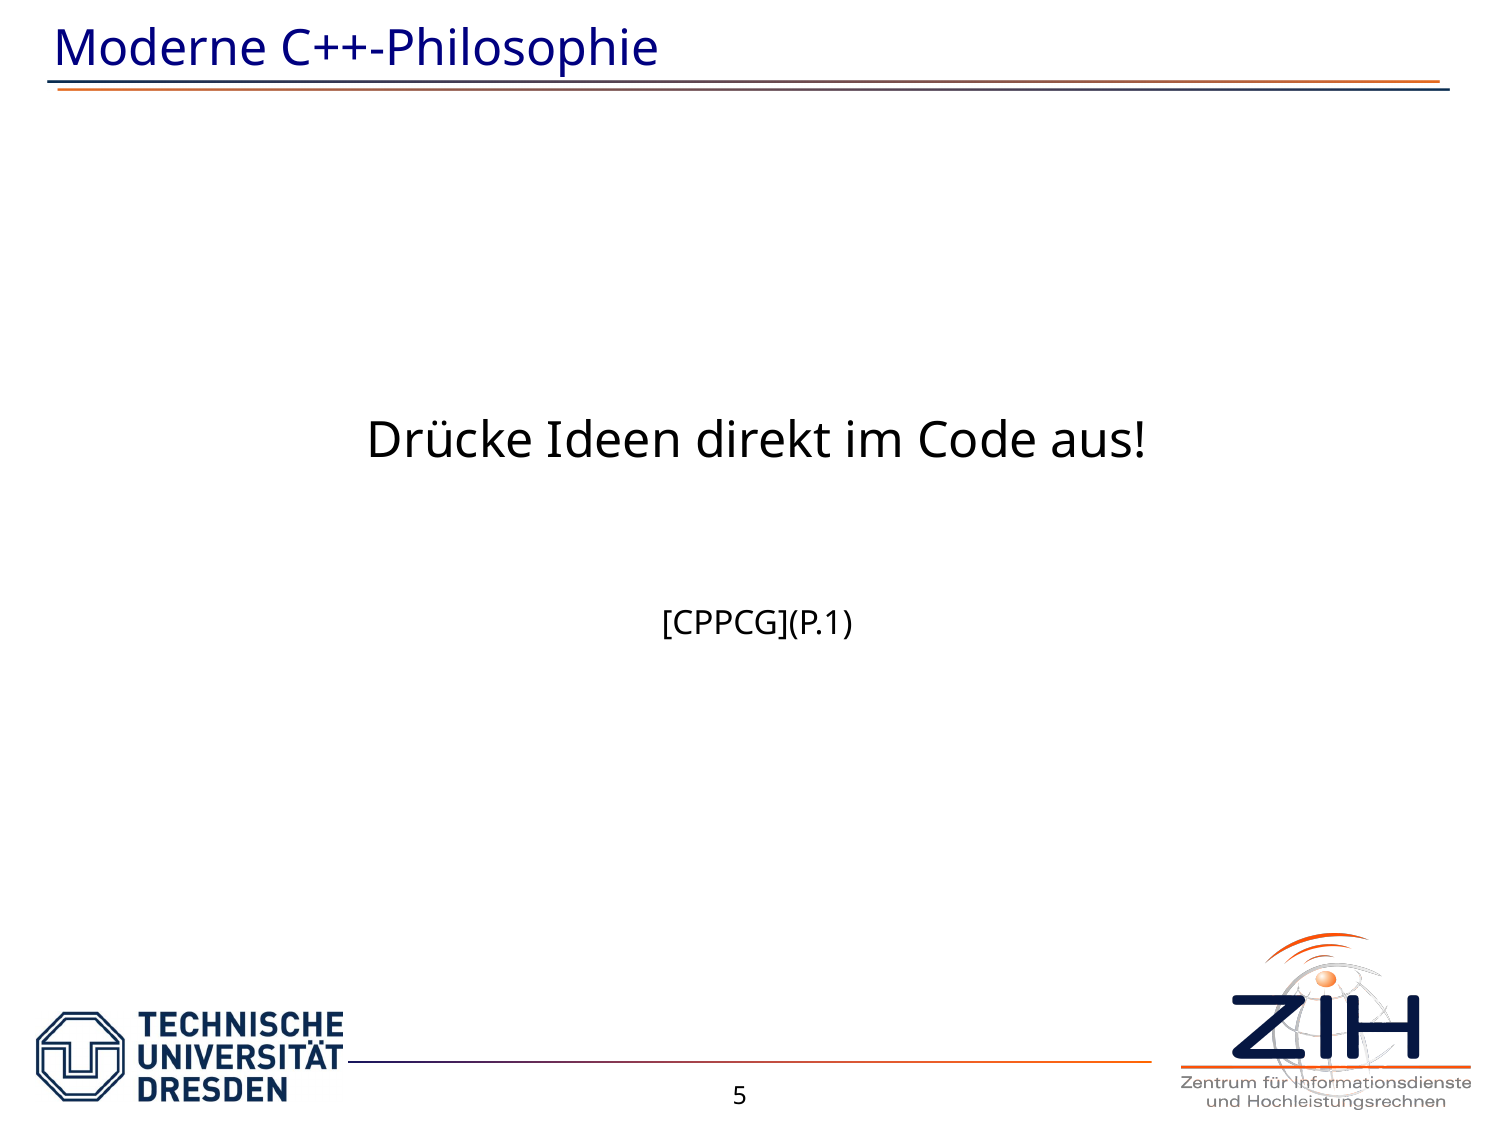

# Moderne C++-Philosophie
Drücke Ideen direkt im Code aus!
[CPPCG](P.1)
5